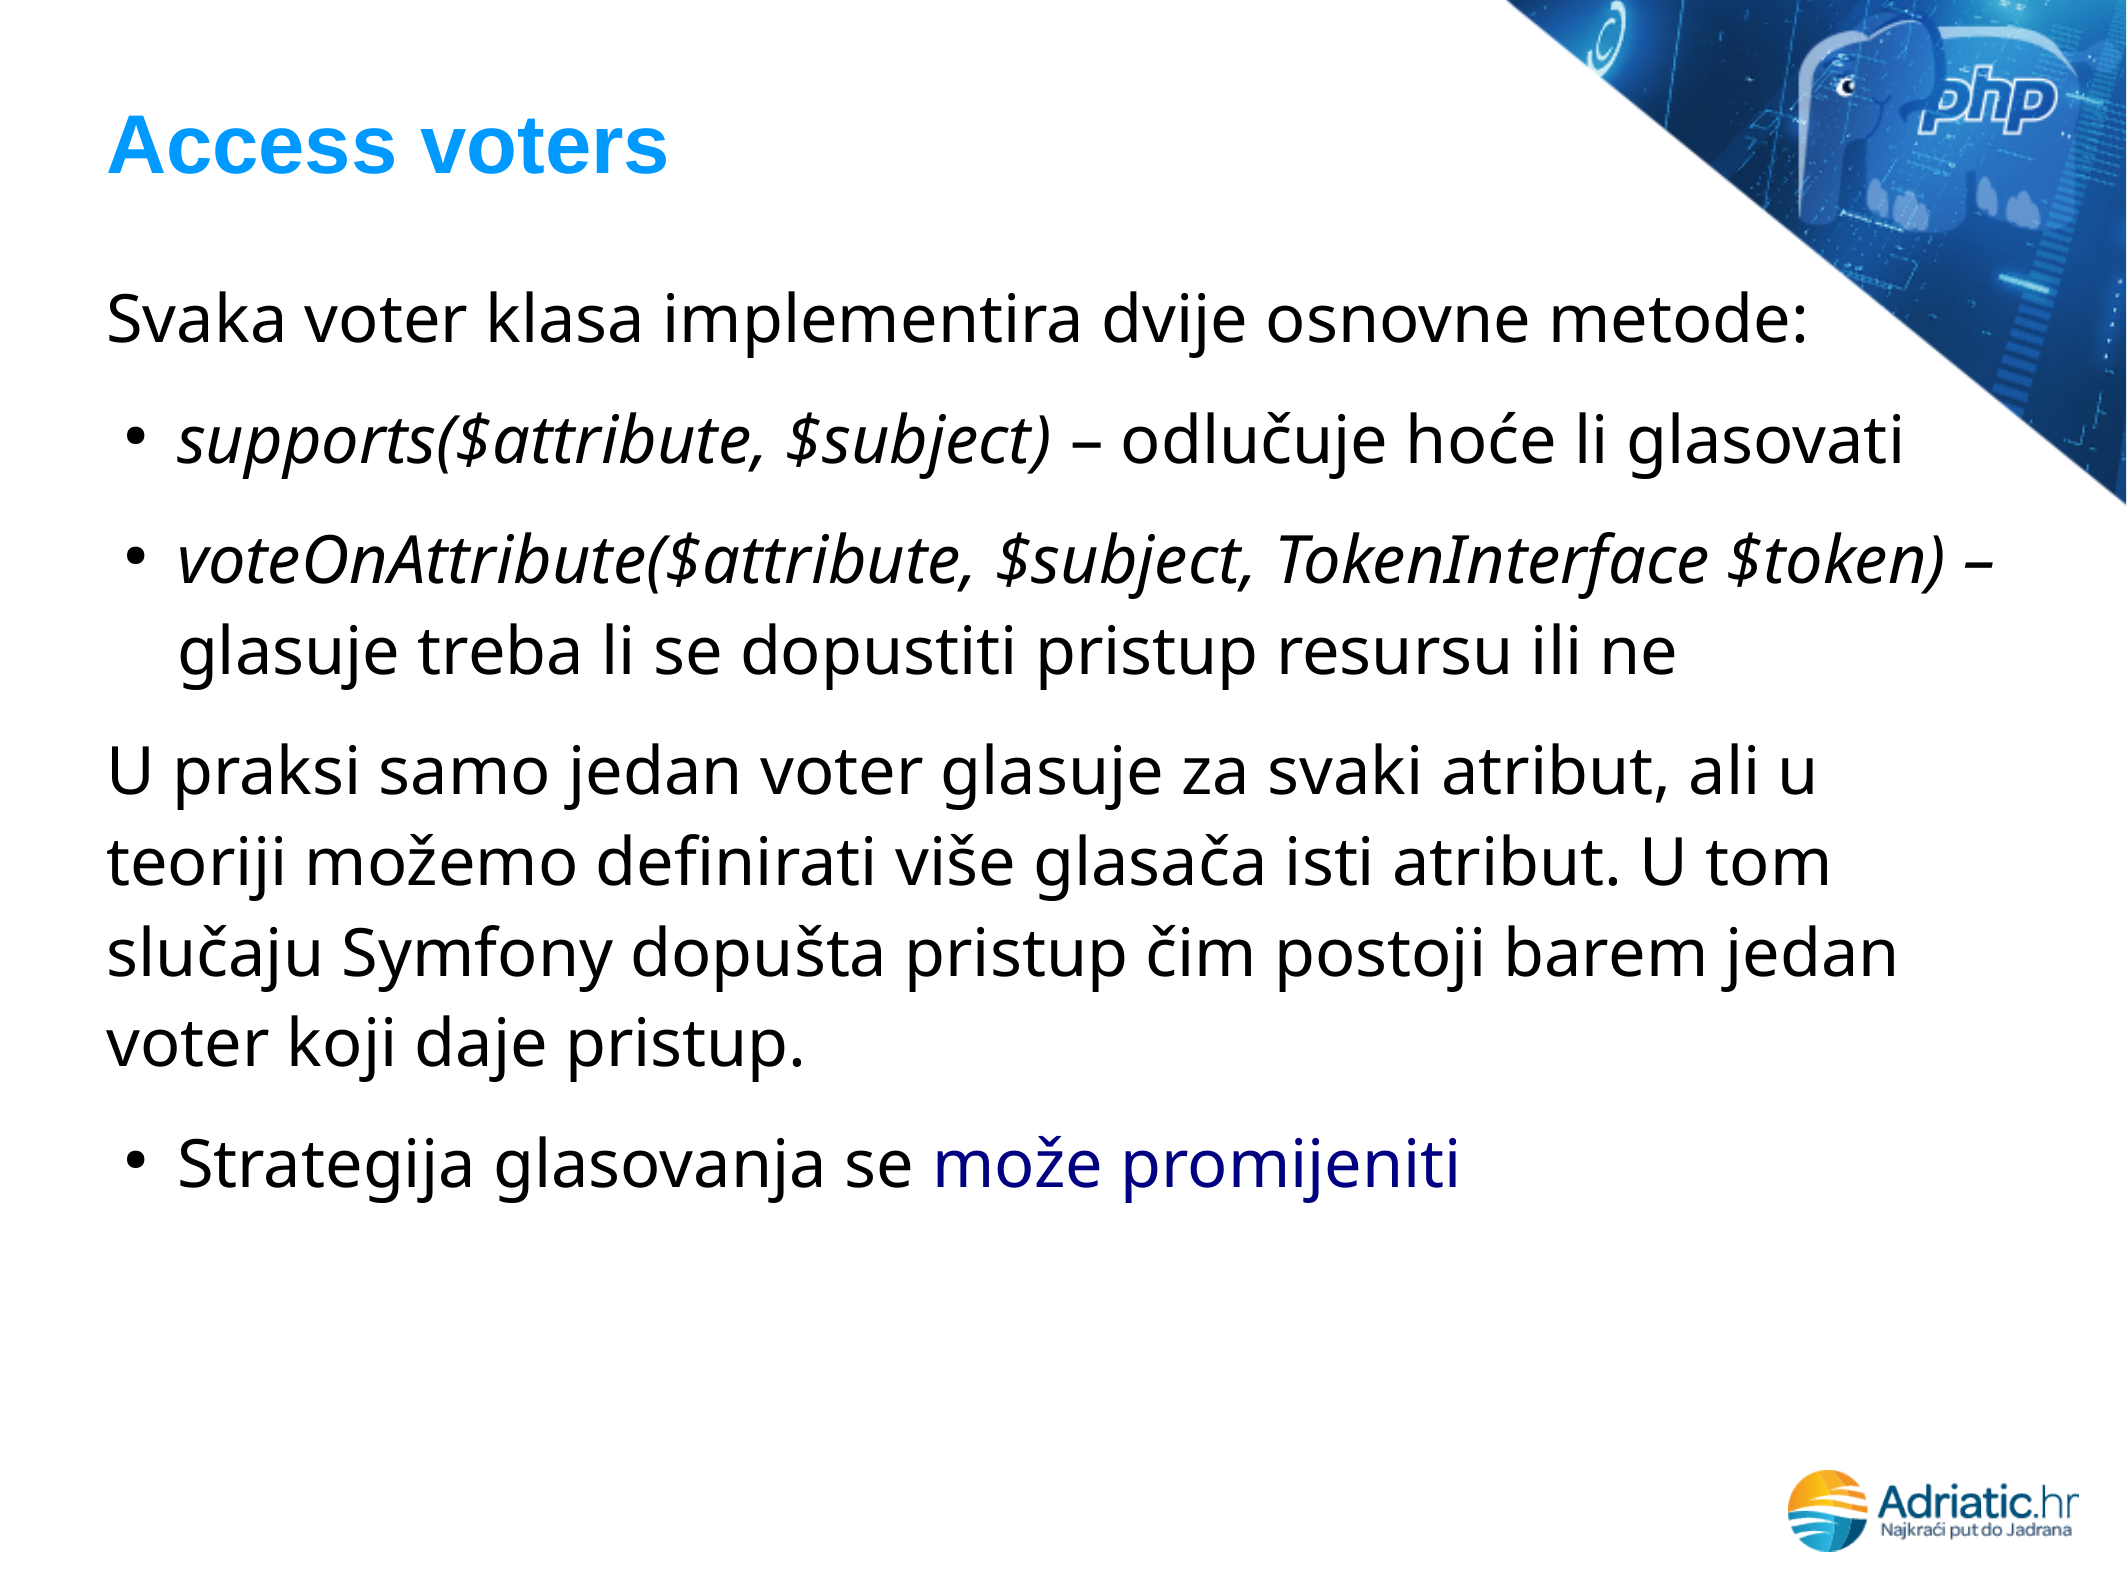

# Access voters
Svaka voter klasa implementira dvije osnovne metode:
supports($attribute, $subject) – odlučuje hoće li glasovati
voteOnAttribute($attribute, $subject, TokenInterface $token) – glasuje treba li se dopustiti pristup resursu ili ne
U praksi samo jedan voter glasuje za svaki atribut, ali u teoriji možemo definirati više glasača isti atribut. U tom slučaju Symfony dopušta pristup čim postoji barem jedan voter koji daje pristup.
Strategija glasovanja se može promijeniti